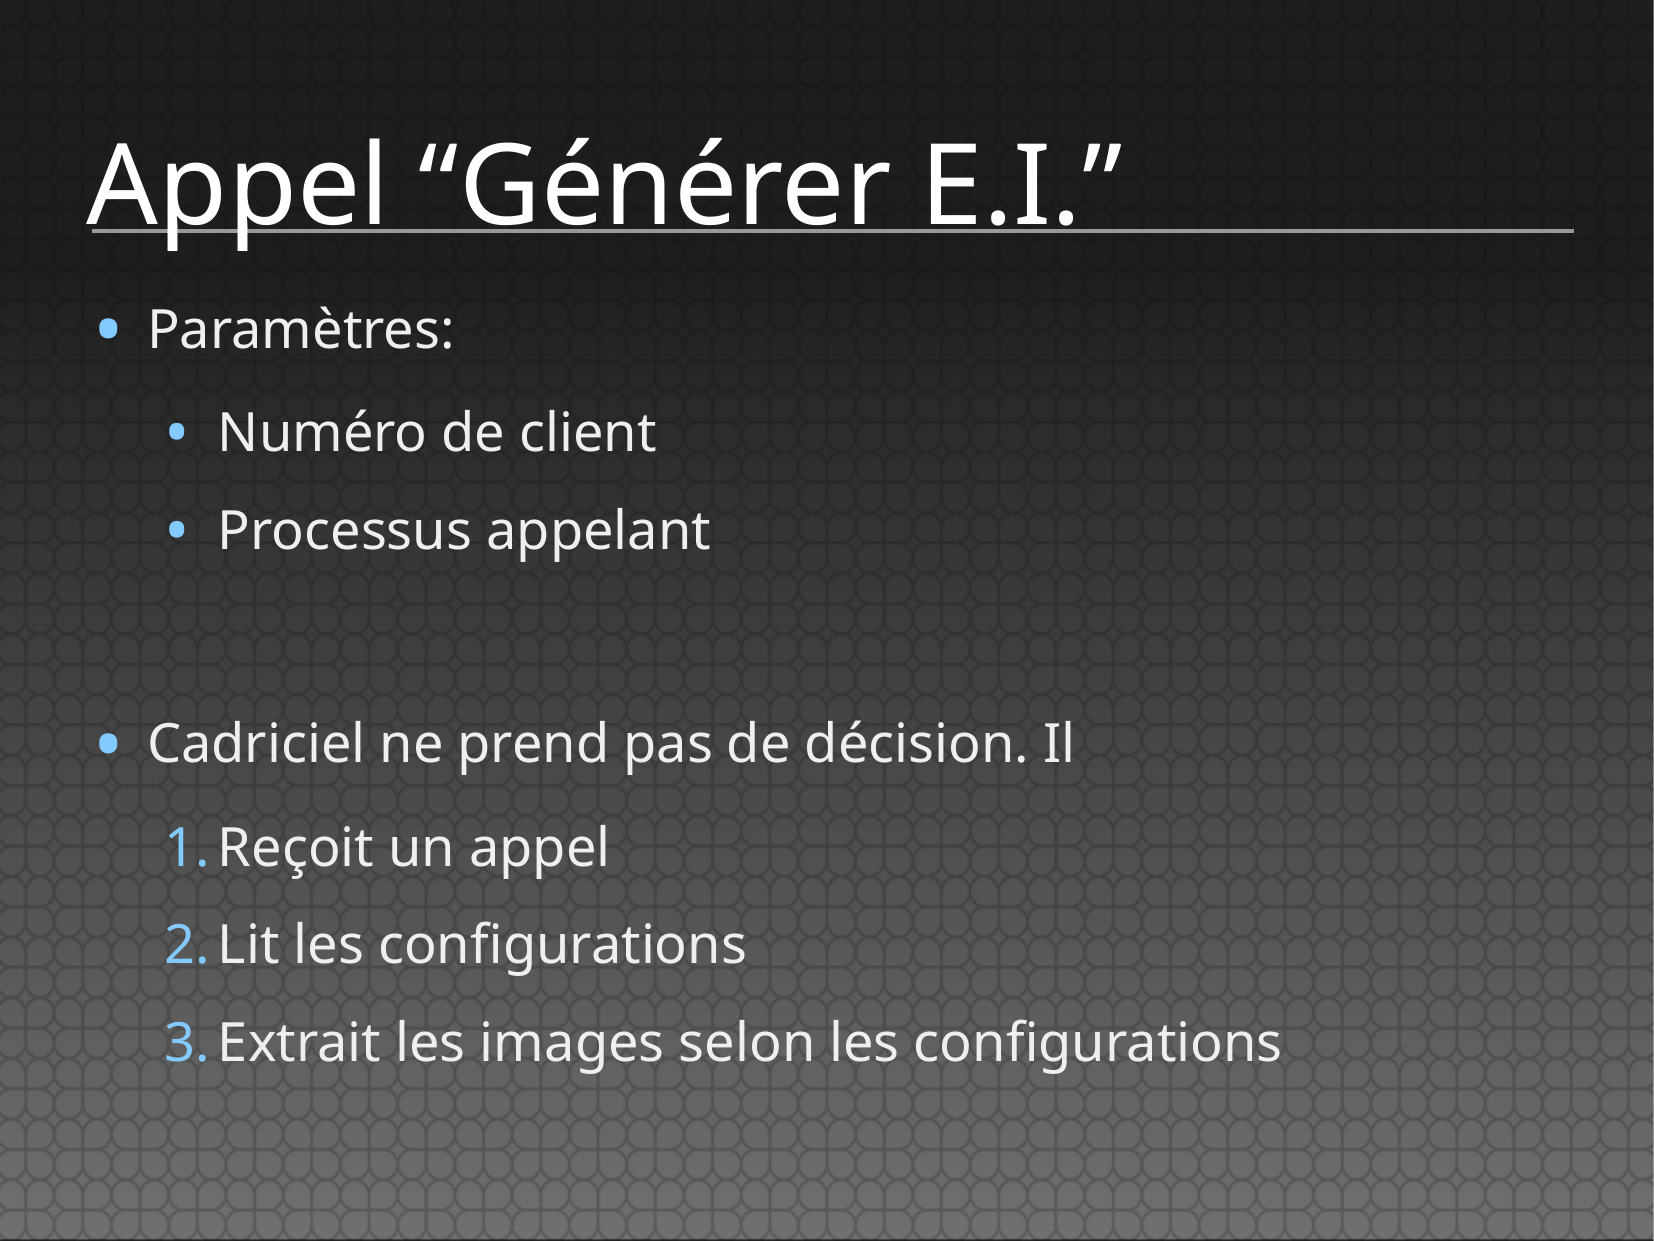

# Appel “Générer E.I.”
Paramètres:
Numéro de client
Processus appelant
Cadriciel ne prend pas de décision. Il
Reçoit un appel
Lit les configurations
Extrait les images selon les configurations